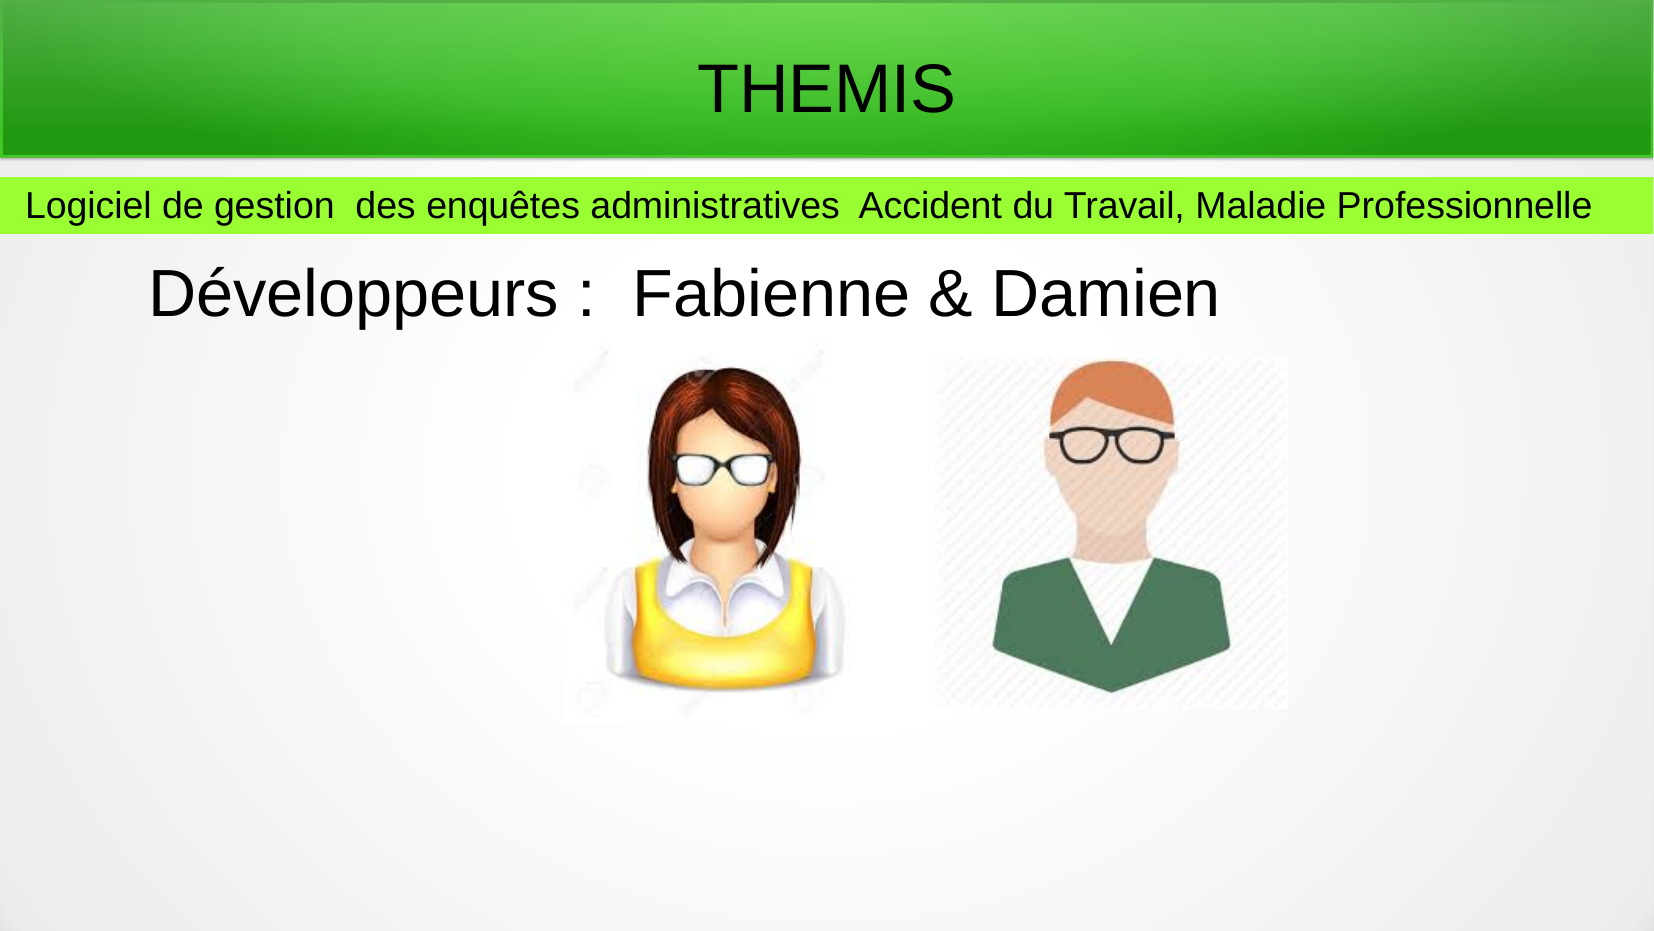

# THEMIS
 Logiciel de gestion des enquêtes administratives Accident du Travail, Maladie Professionnelle
Développeurs : Fabienne & Damien